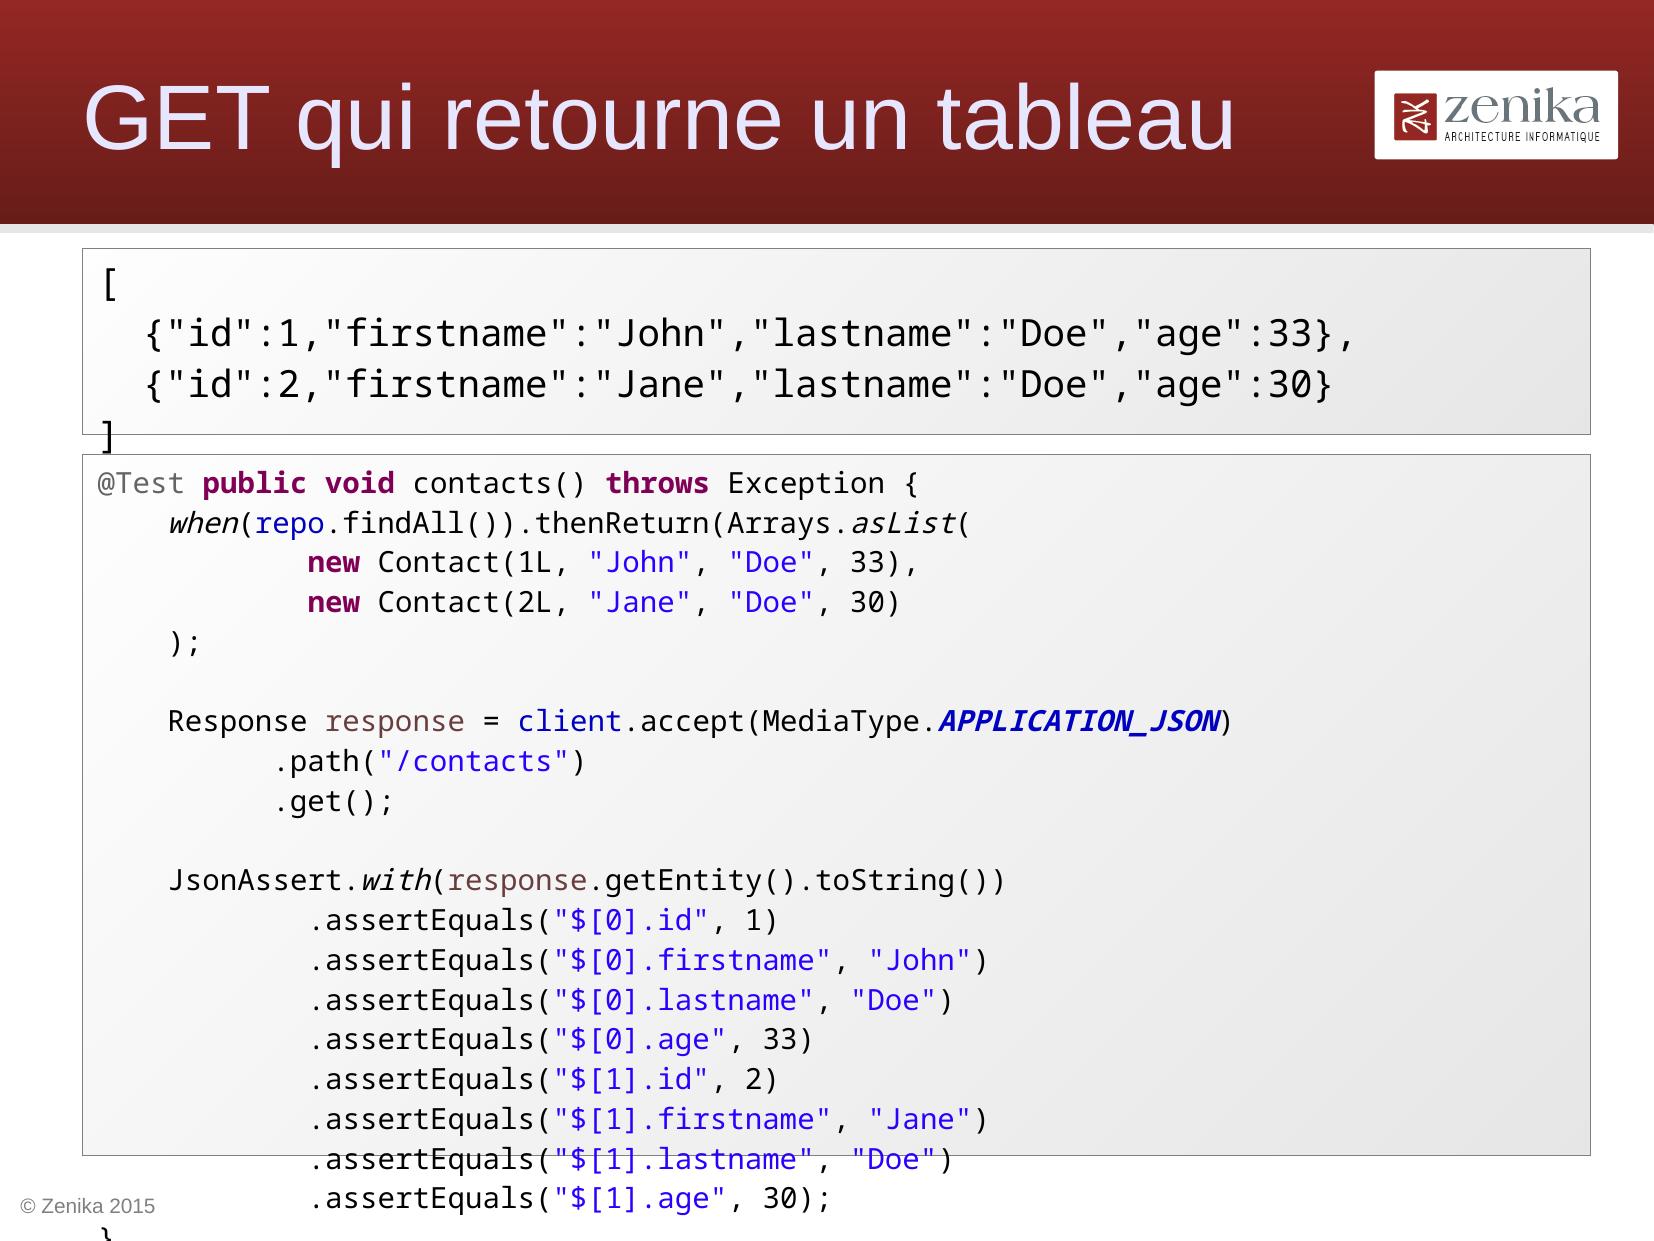

# GET qui retourne un tableau
[
 {"id":1,"firstname":"John","lastname":"Doe","age":33},
 {"id":2,"firstname":"Jane","lastname":"Doe","age":30}
]
@Test public void contacts() throws Exception {
 when(repo.findAll()).thenReturn(Arrays.asList(
 new Contact(1L, "John", "Doe", 33),
 new Contact(2L, "Jane", "Doe", 30)
 );
 Response response = client.accept(MediaType.APPLICATION_JSON)
 .path("/contacts")
 .get();
 JsonAssert.with(response.getEntity().toString())
 .assertEquals("$[0].id", 1)
 .assertEquals("$[0].firstname", "John")
 .assertEquals("$[0].lastname", "Doe")
 .assertEquals("$[0].age", 33)
 .assertEquals("$[1].id", 2)
 .assertEquals("$[1].firstname", "Jane")
 .assertEquals("$[1].lastname", "Doe")
 .assertEquals("$[1].age", 30);
}